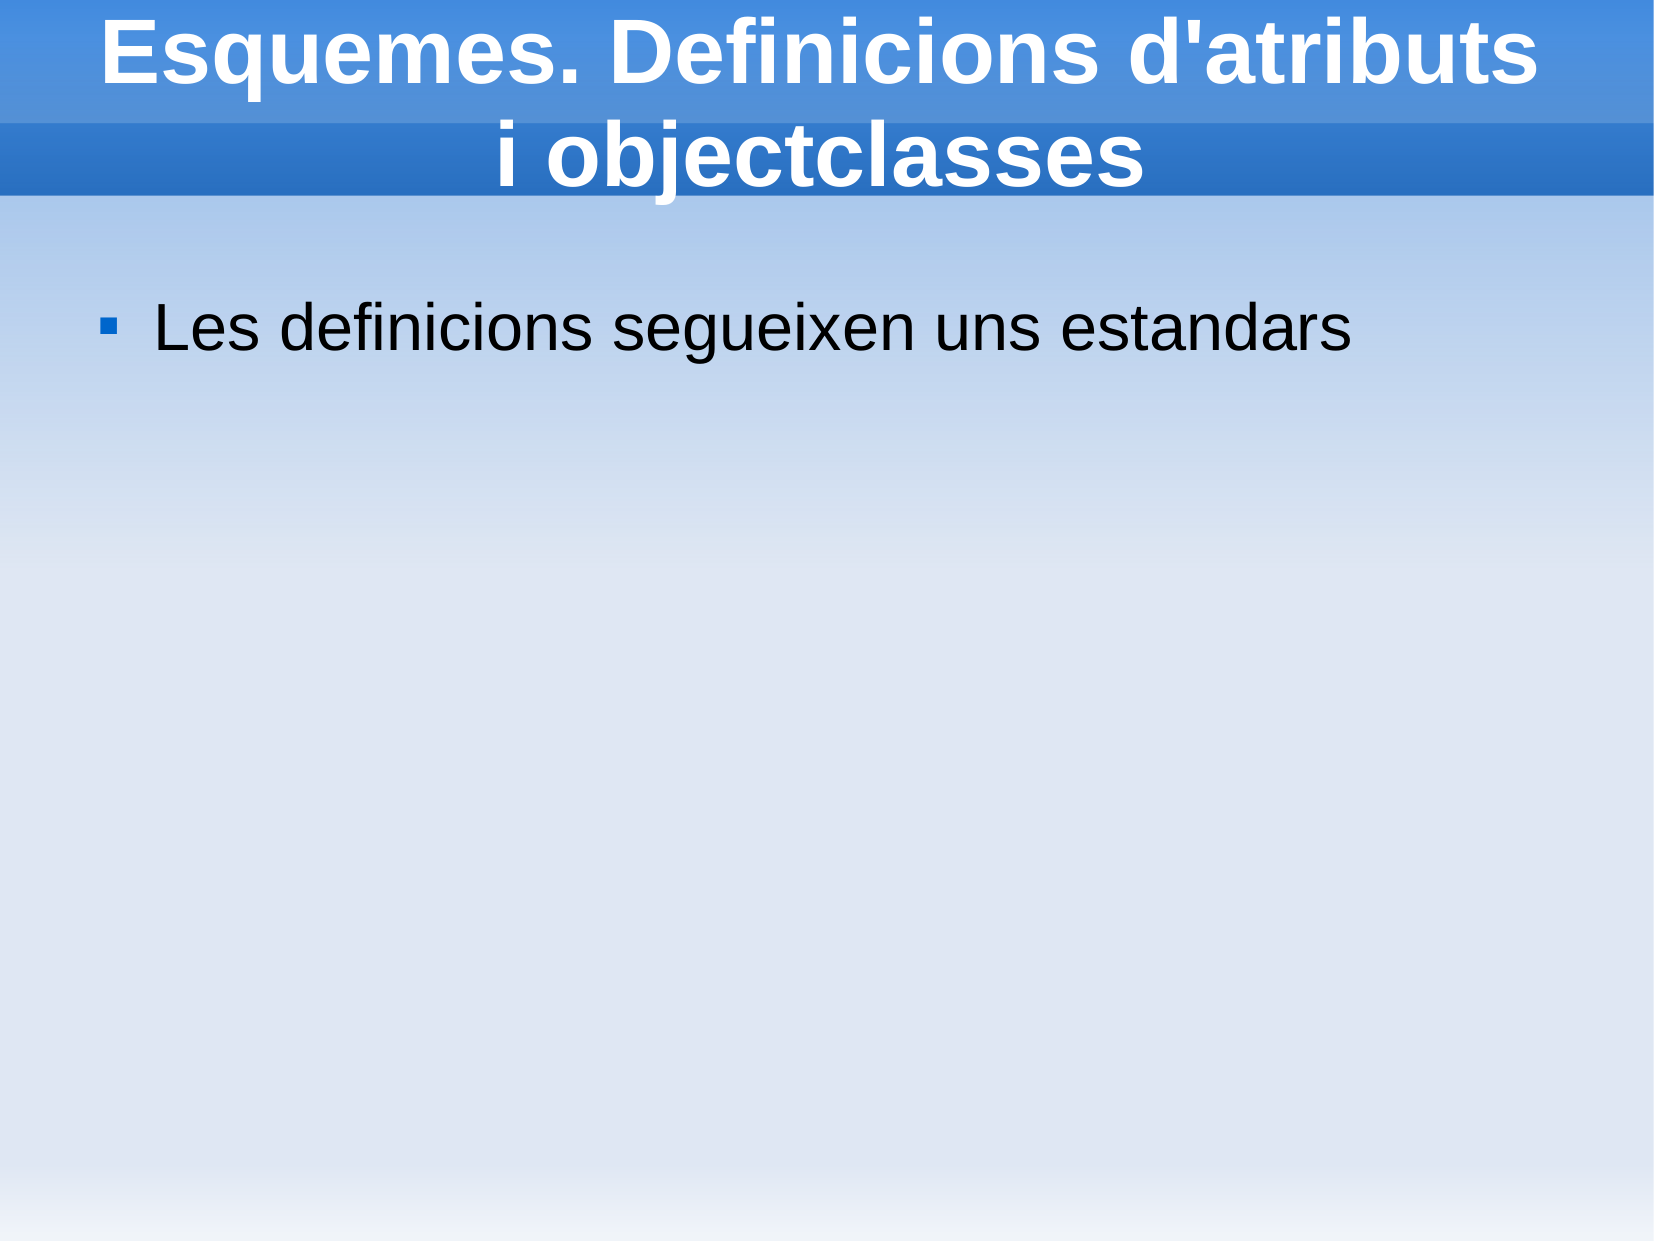

# Esquemes. Definicions d'atributs i objectclasses
Les definicions segueixen uns estandars